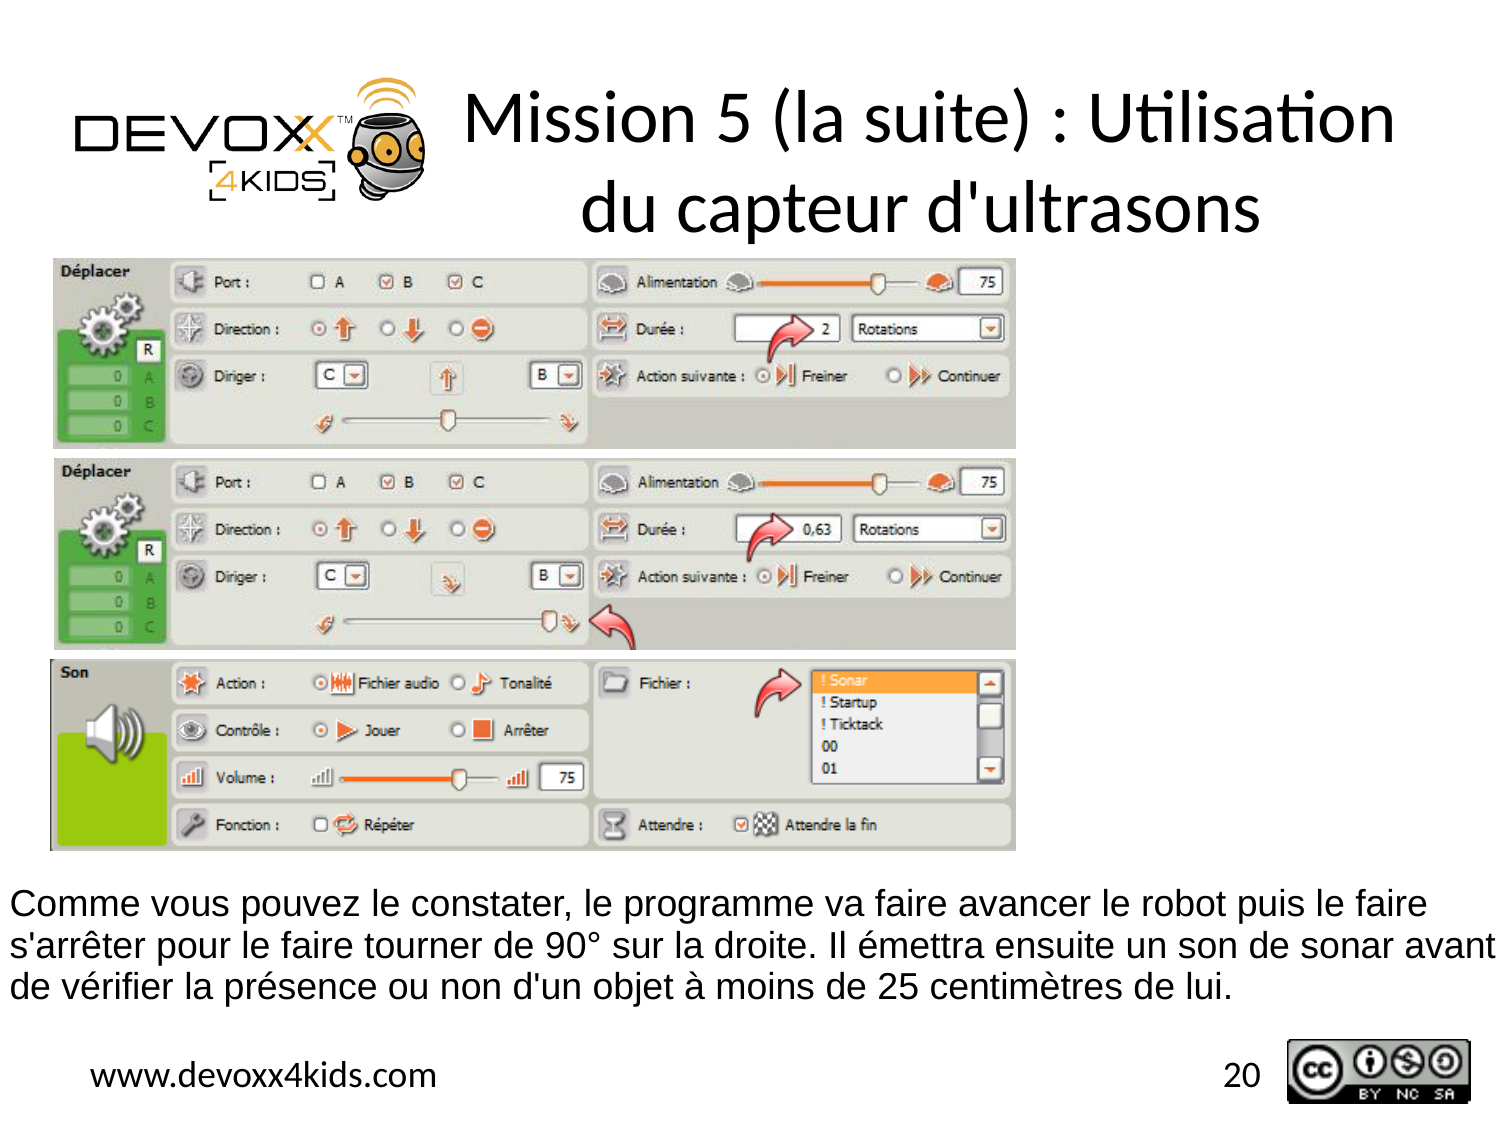

# Mission 5 (la suite) : Utilisation du capteur d'ultrasons
Comme vous pouvez le constater, le programme va faire avancer le robot puis le faire s'arrêter pour le faire tourner de 90° sur la droite. Il émettra ensuite un son de sonar avant de vérifier la présence ou non d'un objet à moins de 25 centimètres de lui.